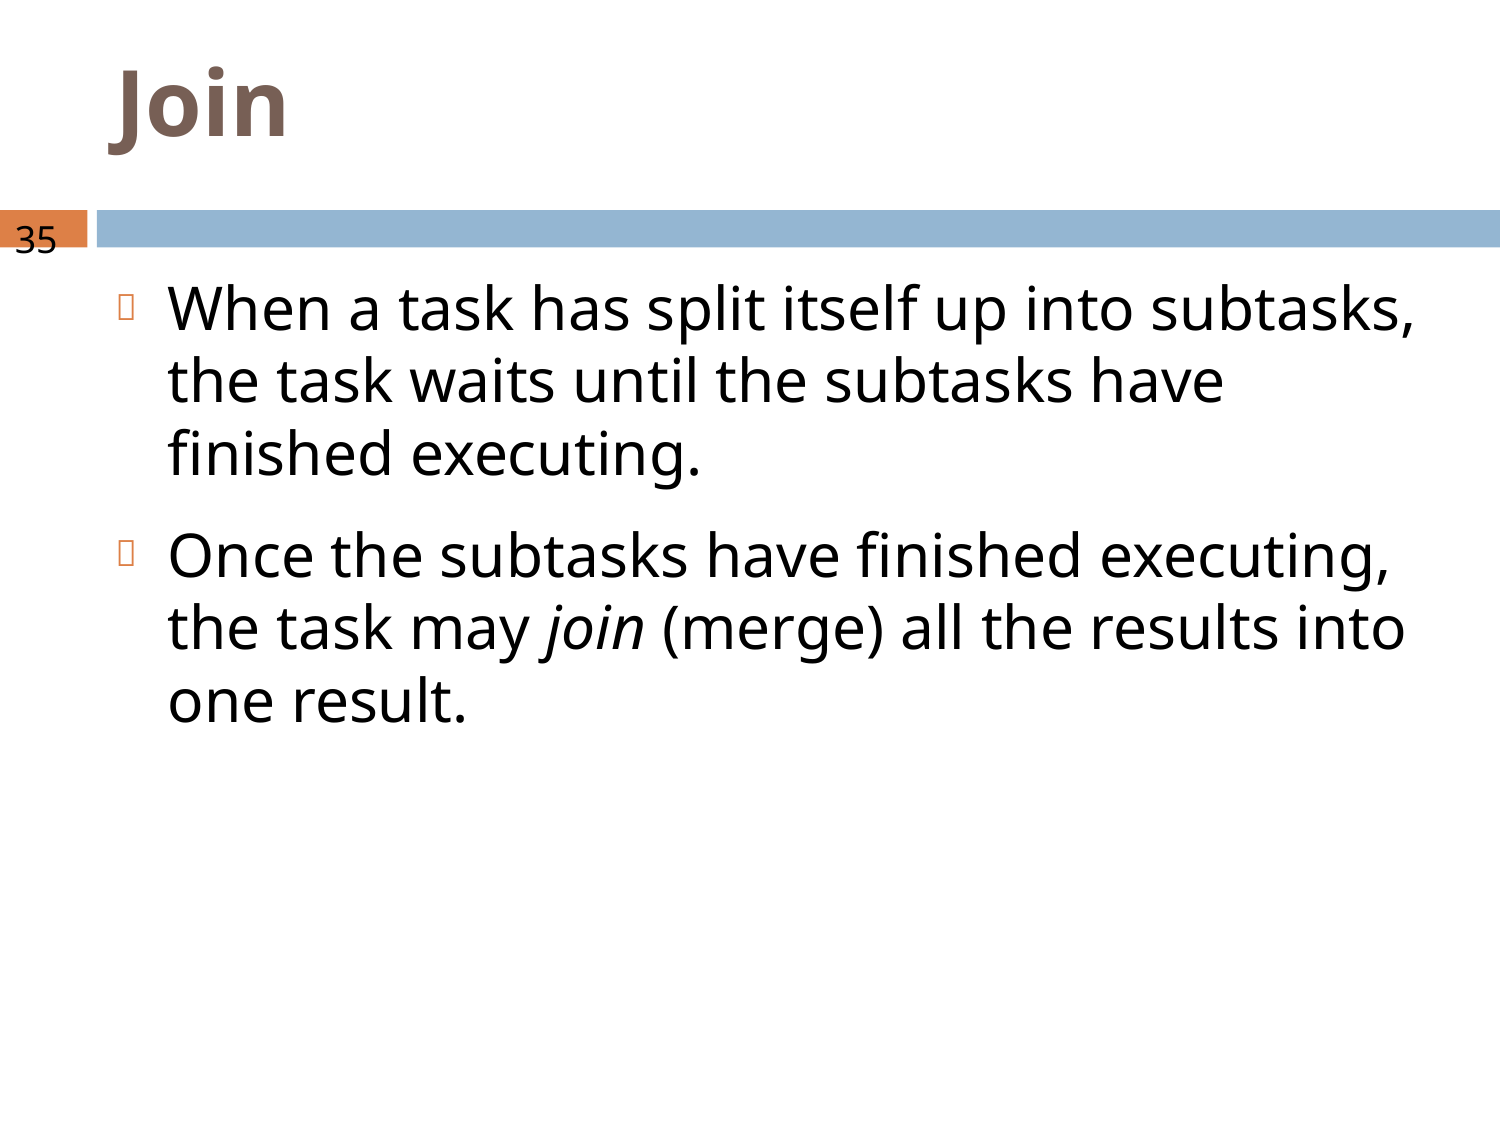

# Join
When a task has split itself up into subtasks, the task waits until the subtasks have finished executing.
Once the subtasks have finished executing, the task may join (merge) all the results into one result.